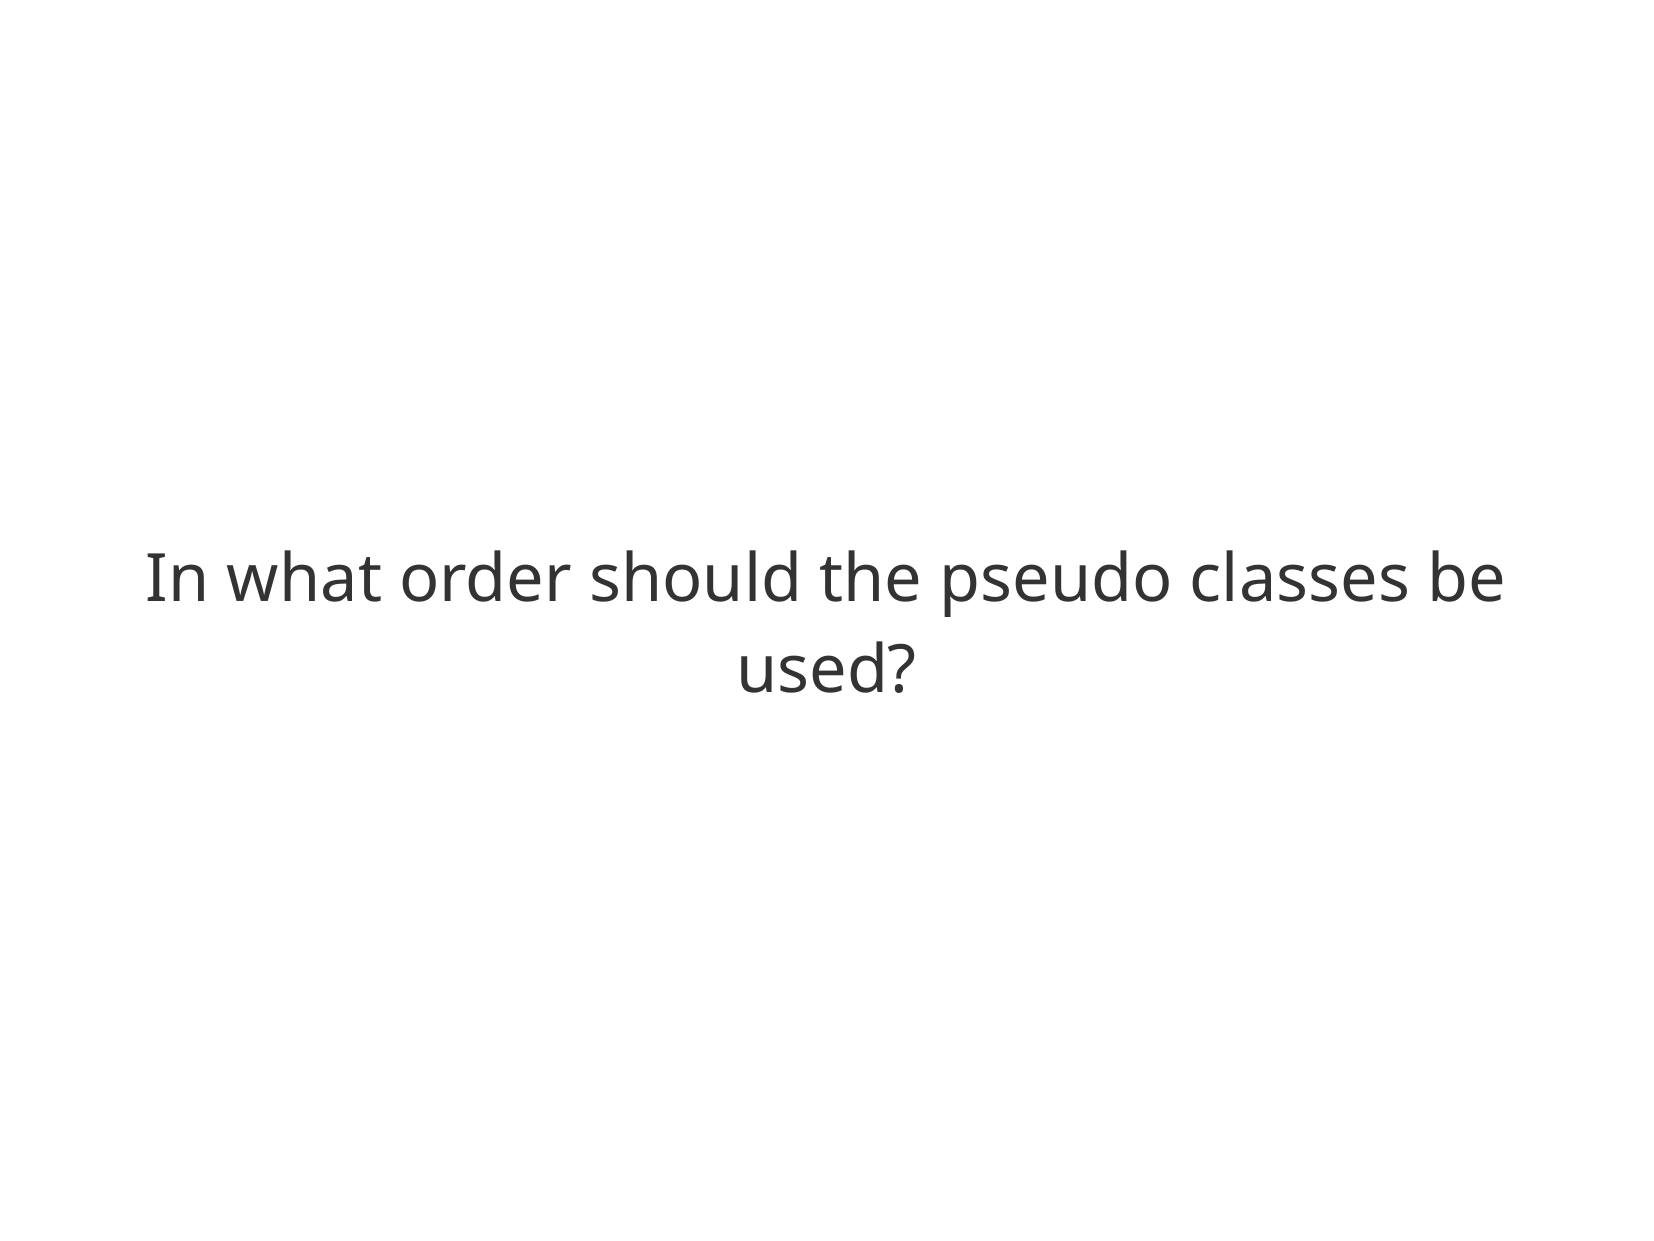

# In what order should the pseudo classes be used?